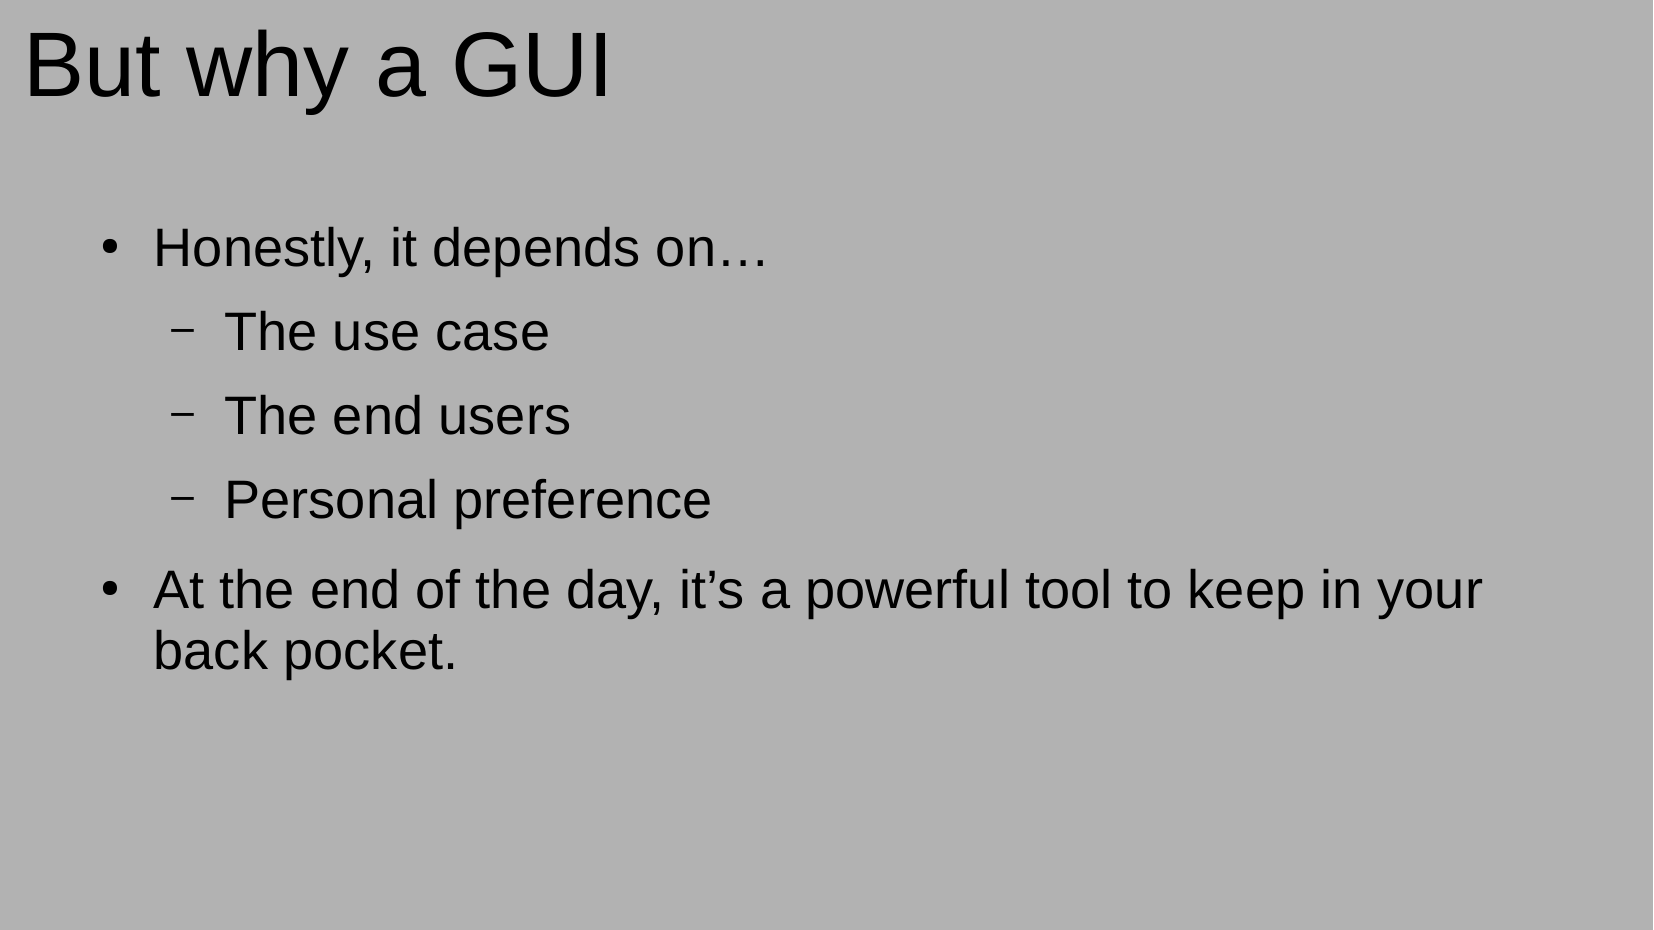

# But why a GUI
Honestly, it depends on…
The use case
The end users
Personal preference
At the end of the day, it’s a powerful tool to keep in your back pocket.